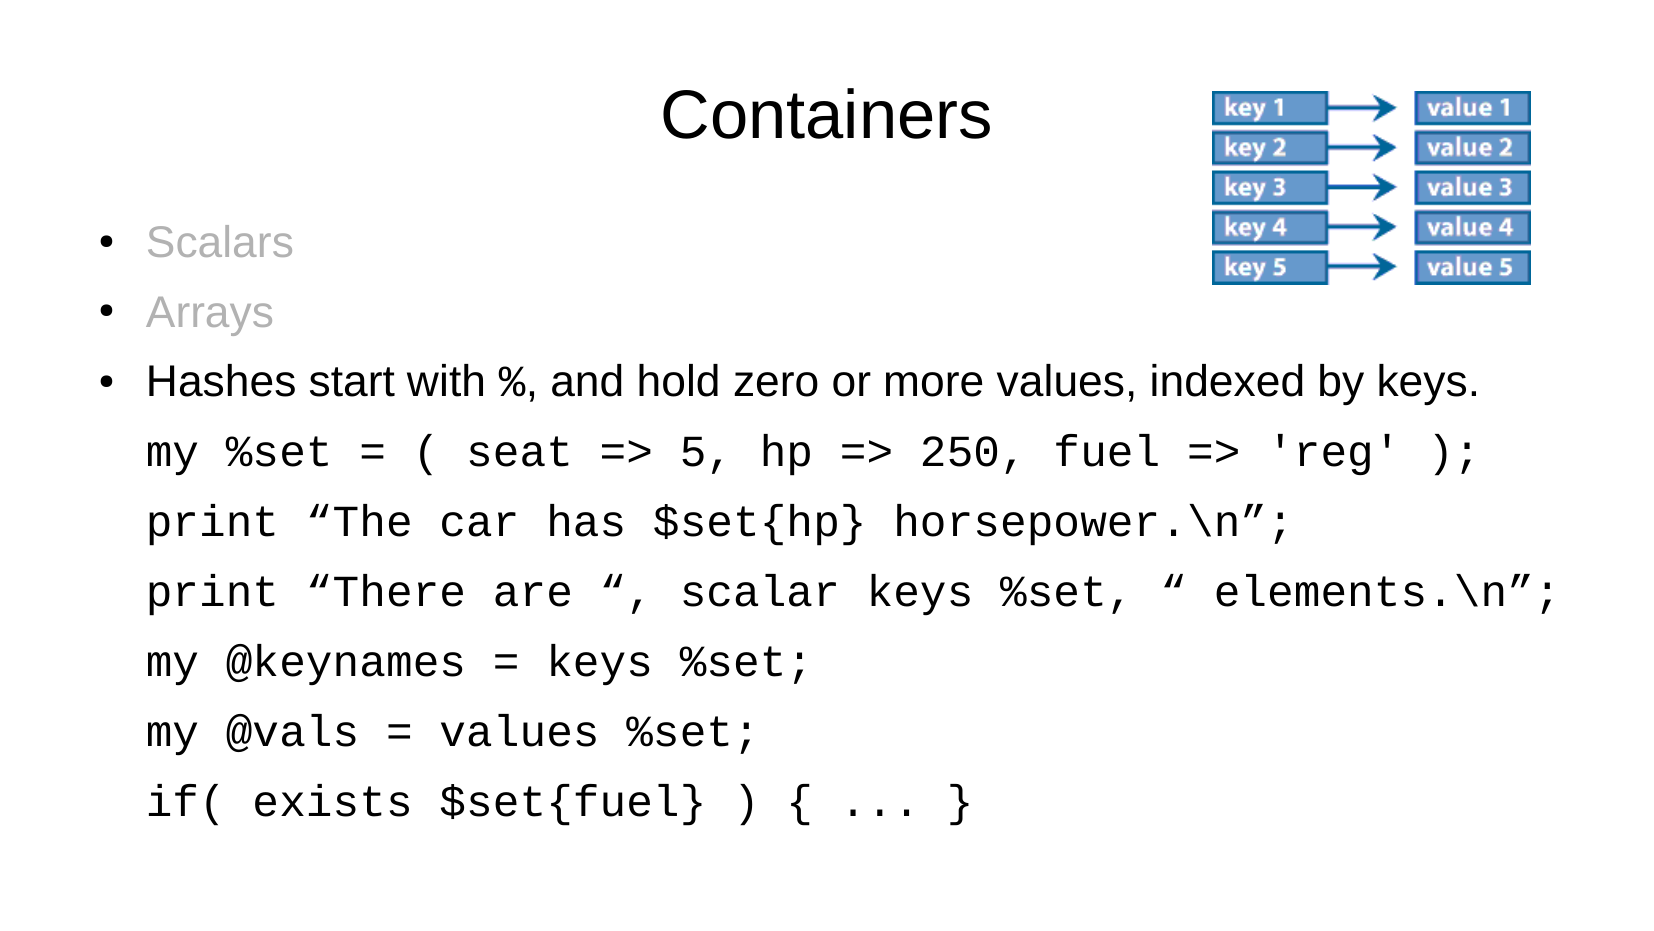

# Containers
Scalars
Arrays
Hashes start with %, and hold zero or more values, indexed by keys.
my %set = ( seat => 5, hp => 250, fuel => 'reg' );
print “The car has $set{hp} horsepower.\n”;
print “There are “, scalar keys %set, “ elements.\n”;
my @keynames = keys %set;
my @vals = values %set;
if( exists $set{fuel} ) { ... }